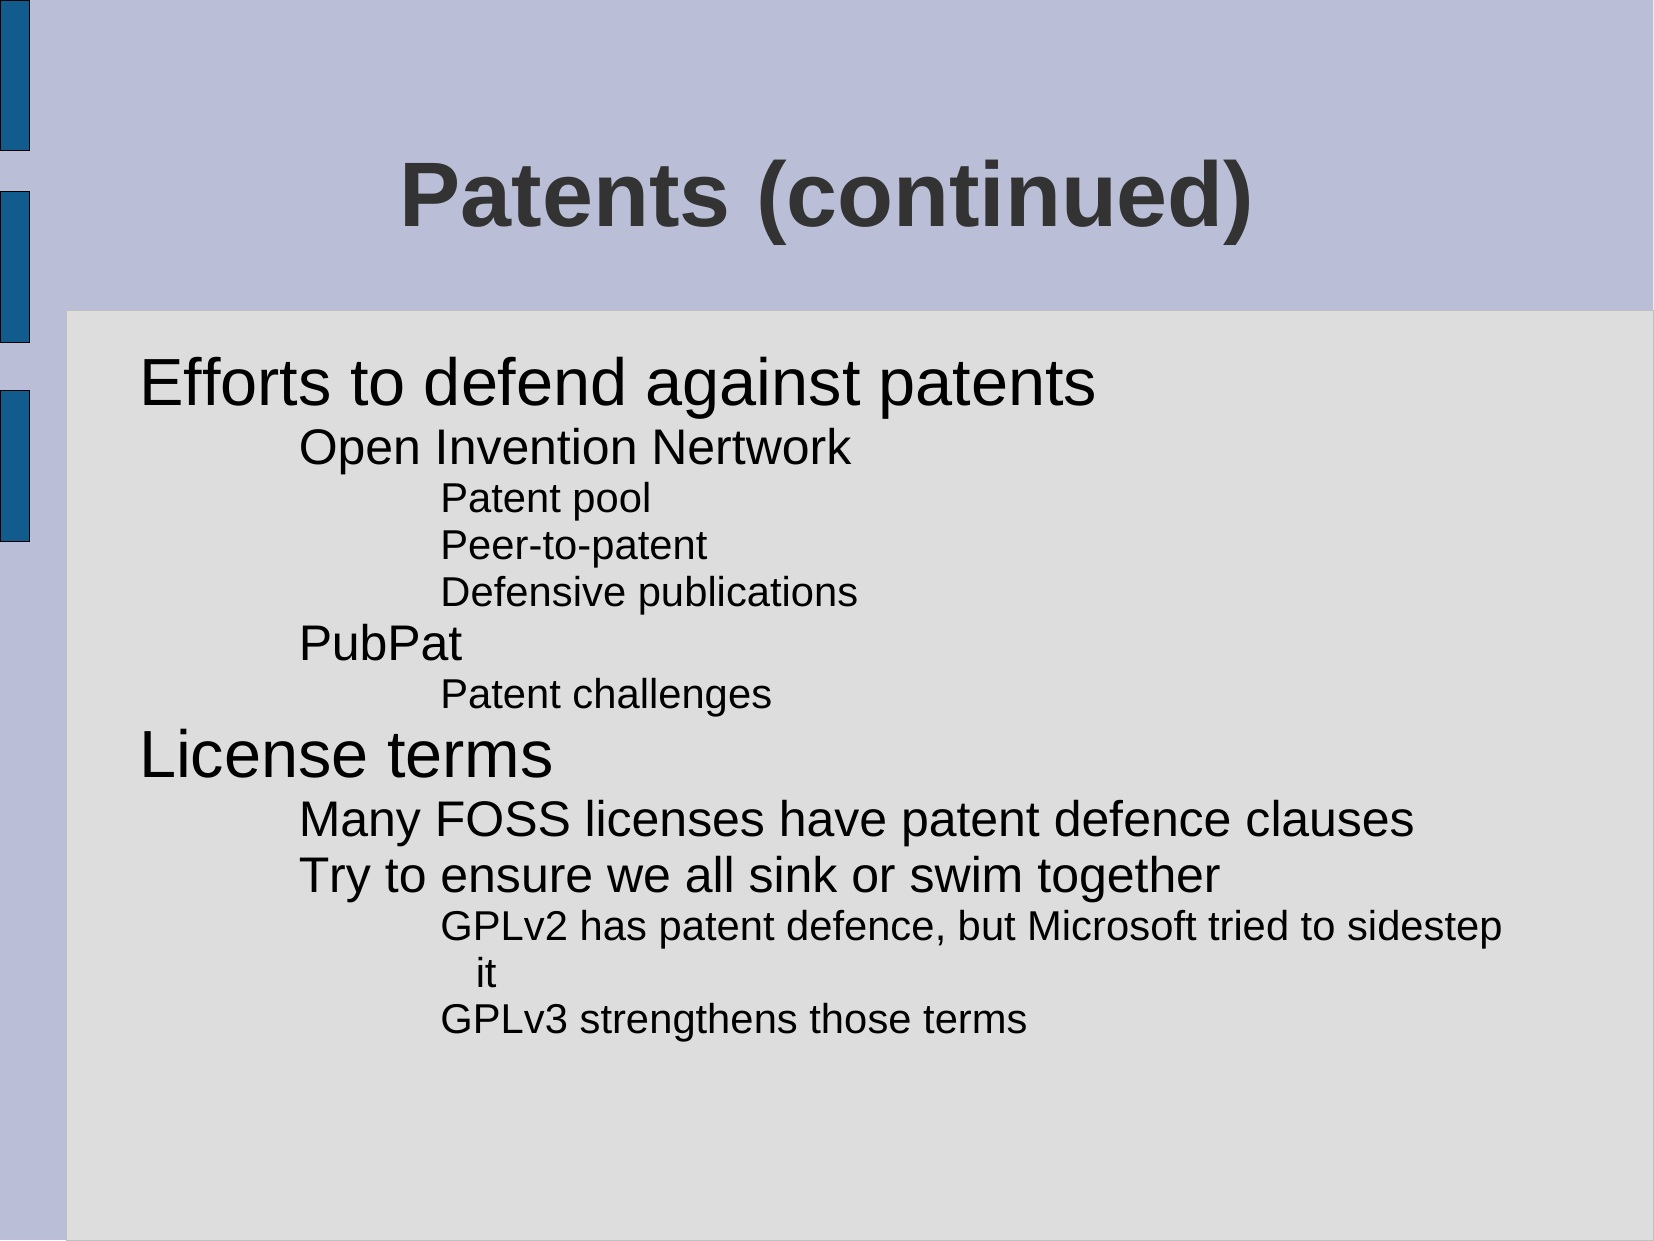

# Patents (continued)
Efforts to defend against patents
Open Invention Nertwork
Patent pool
Peer-to-patent
Defensive publications
PubPat
Patent challenges
License terms
Many FOSS licenses have patent defence clauses
Try to ensure we all sink or swim together
GPLv2 has patent defence, but Microsoft tried to sidestep it
GPLv3 strengthens those terms